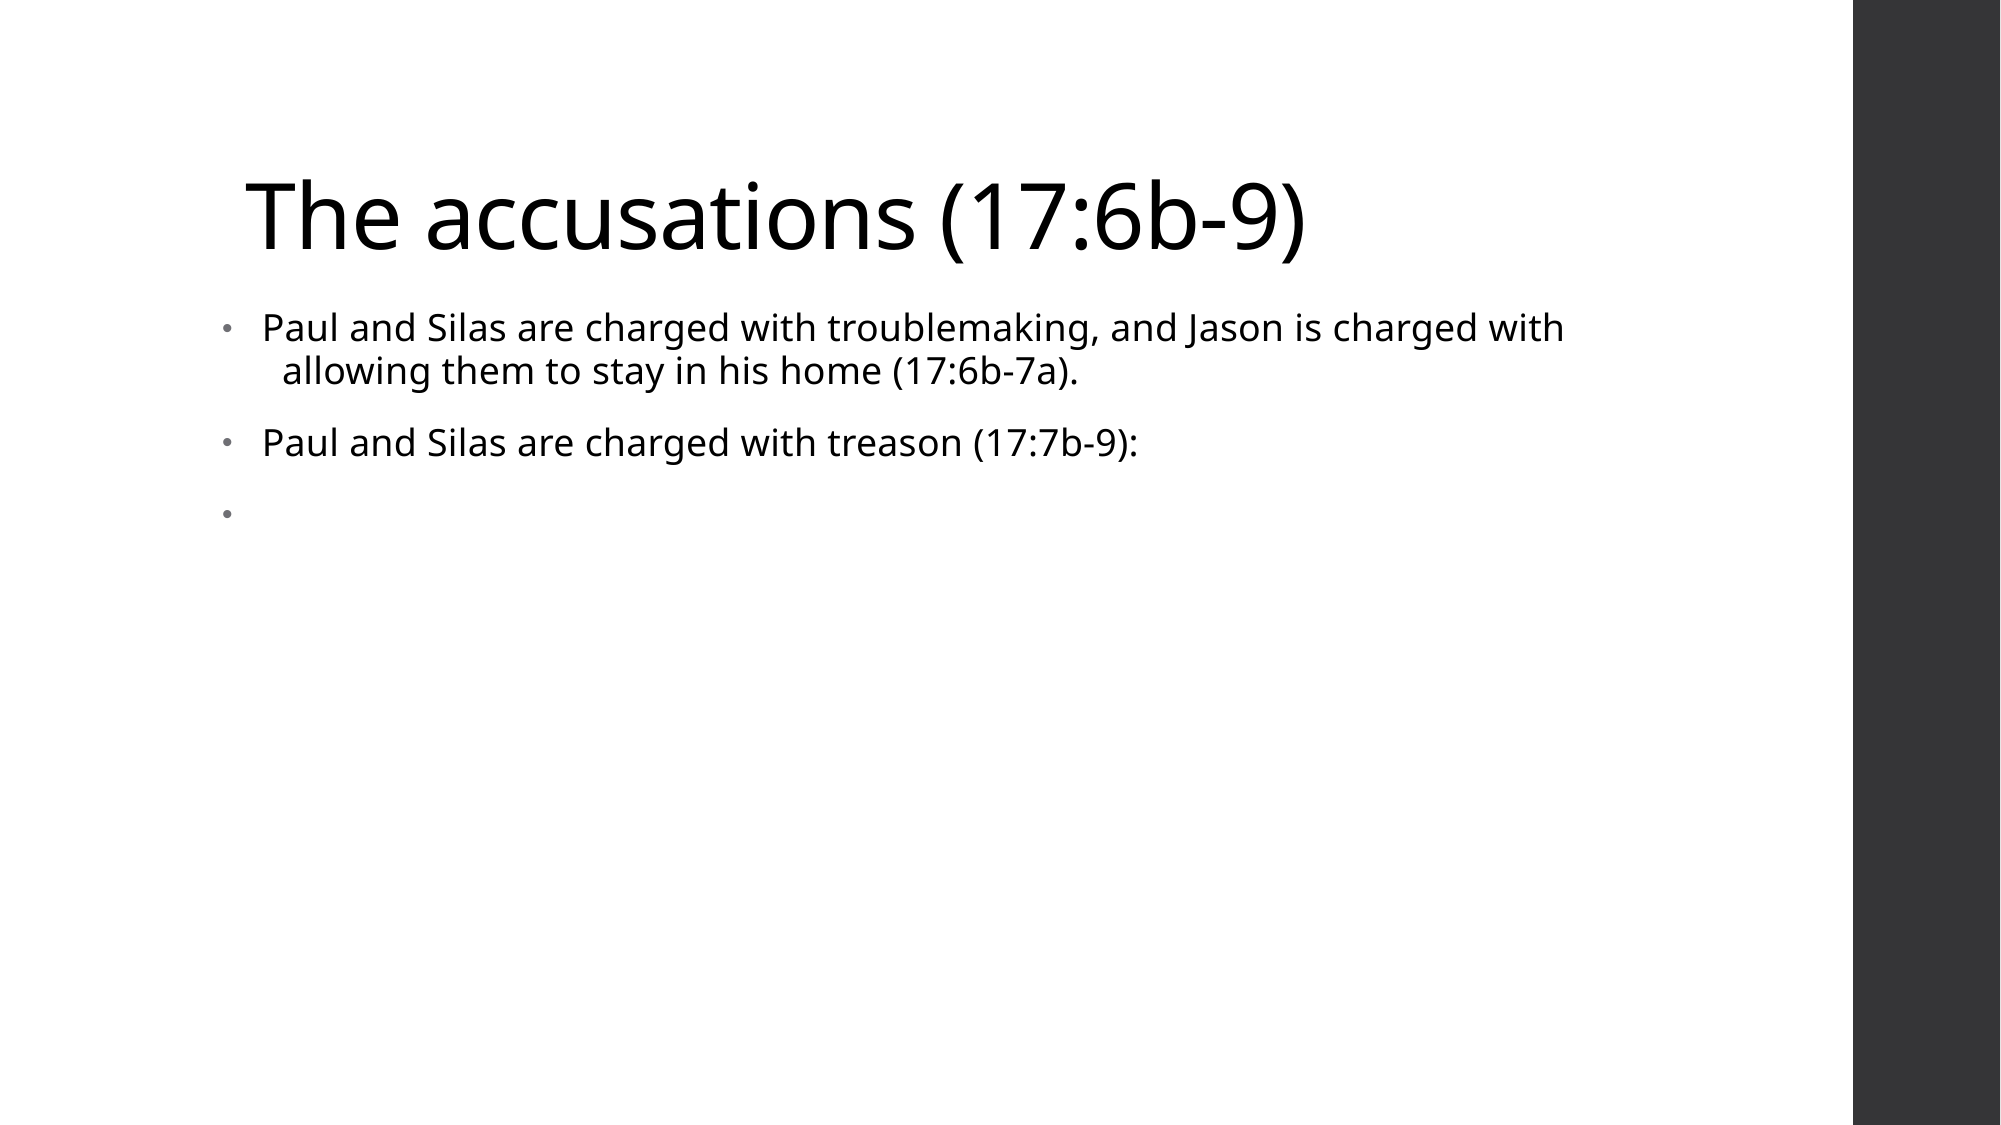

# The accusations (17:6b-9)
 Paul and Silas are charged with troublemaking, and Jason is charged with allowing them to stay in his home (17:6b-7a).
 Paul and Silas are charged with treason (17:7b-9):